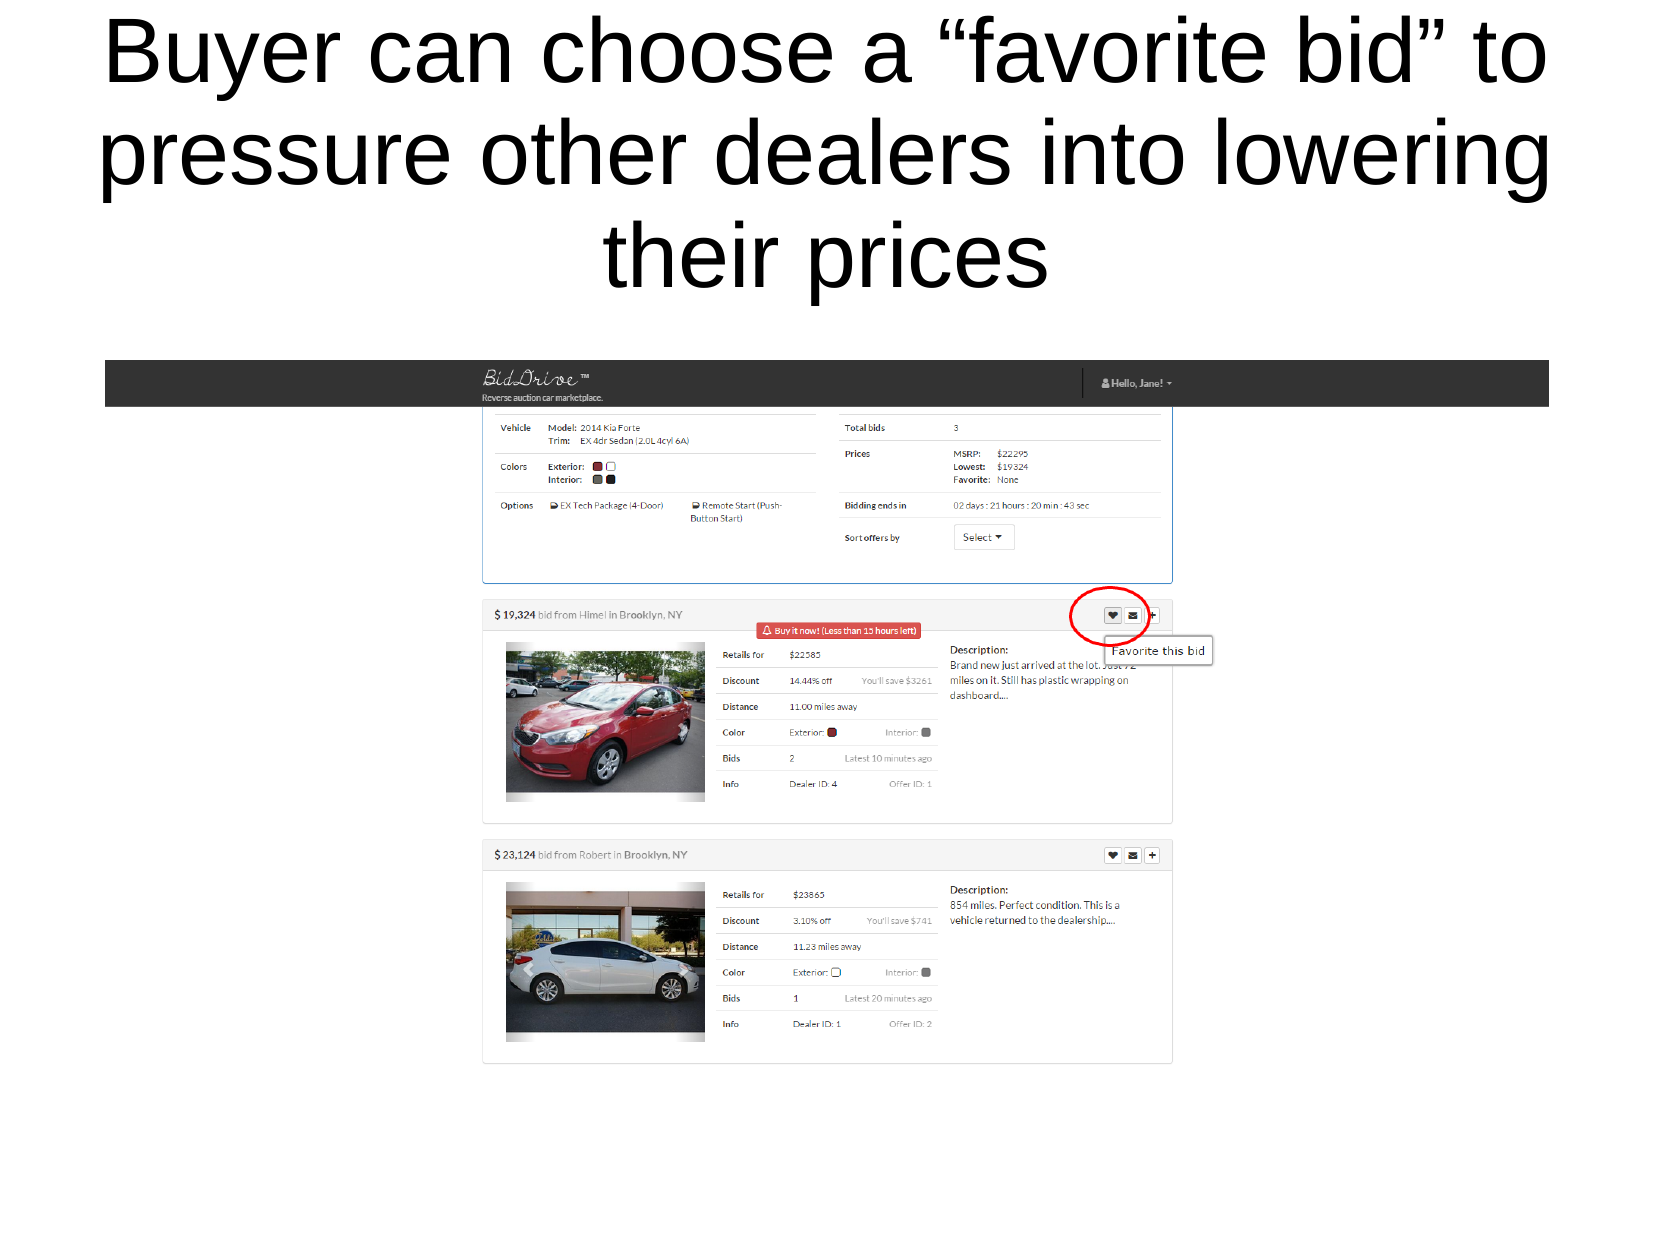

# Buyer can choose a “favorite bid” to pressure other dealers into lowering their prices